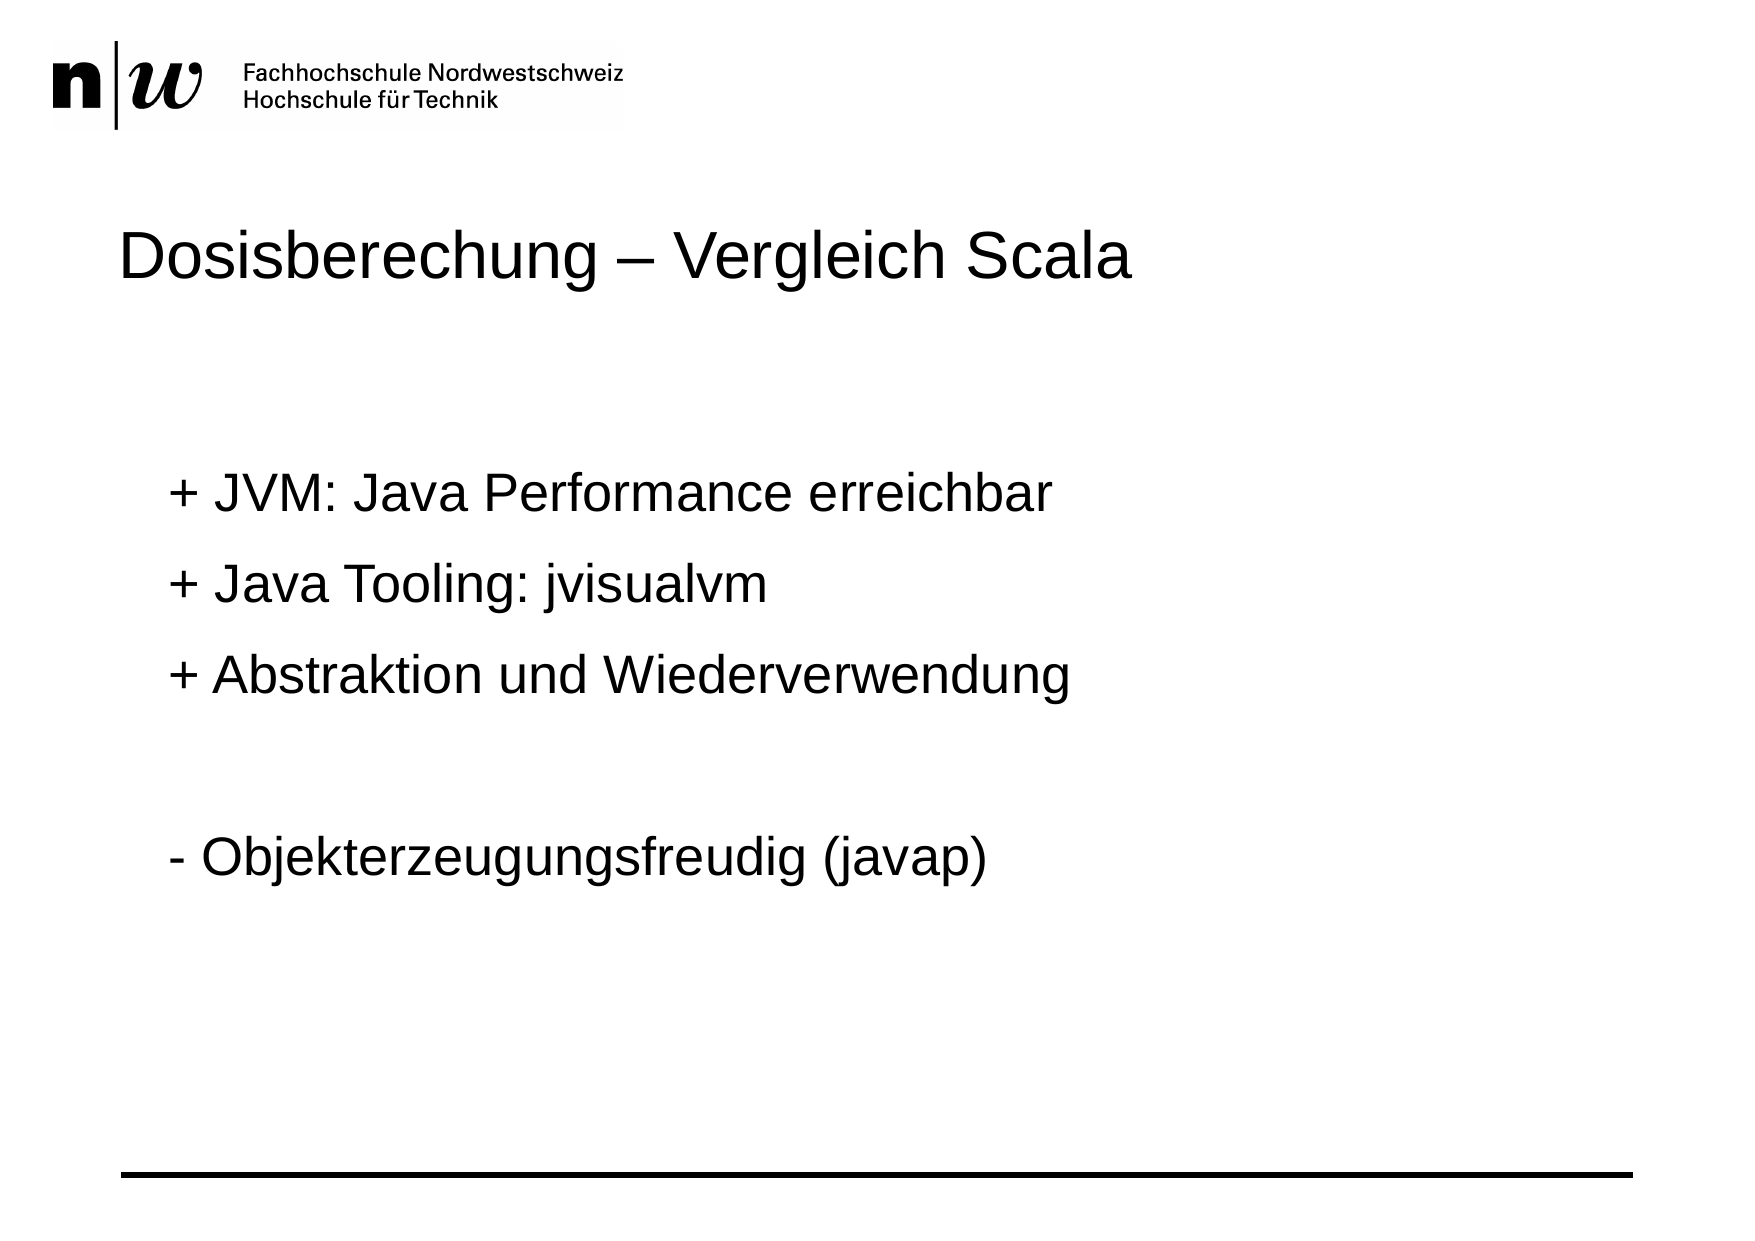

Dosisberechung – Vergleich Scala
+ JVM: Java Performance erreichbar
+ Java Tooling: jvisualvm
+ Abstraktion und Wiederverwendung
- Objekterzeugungsfreudig (javap)